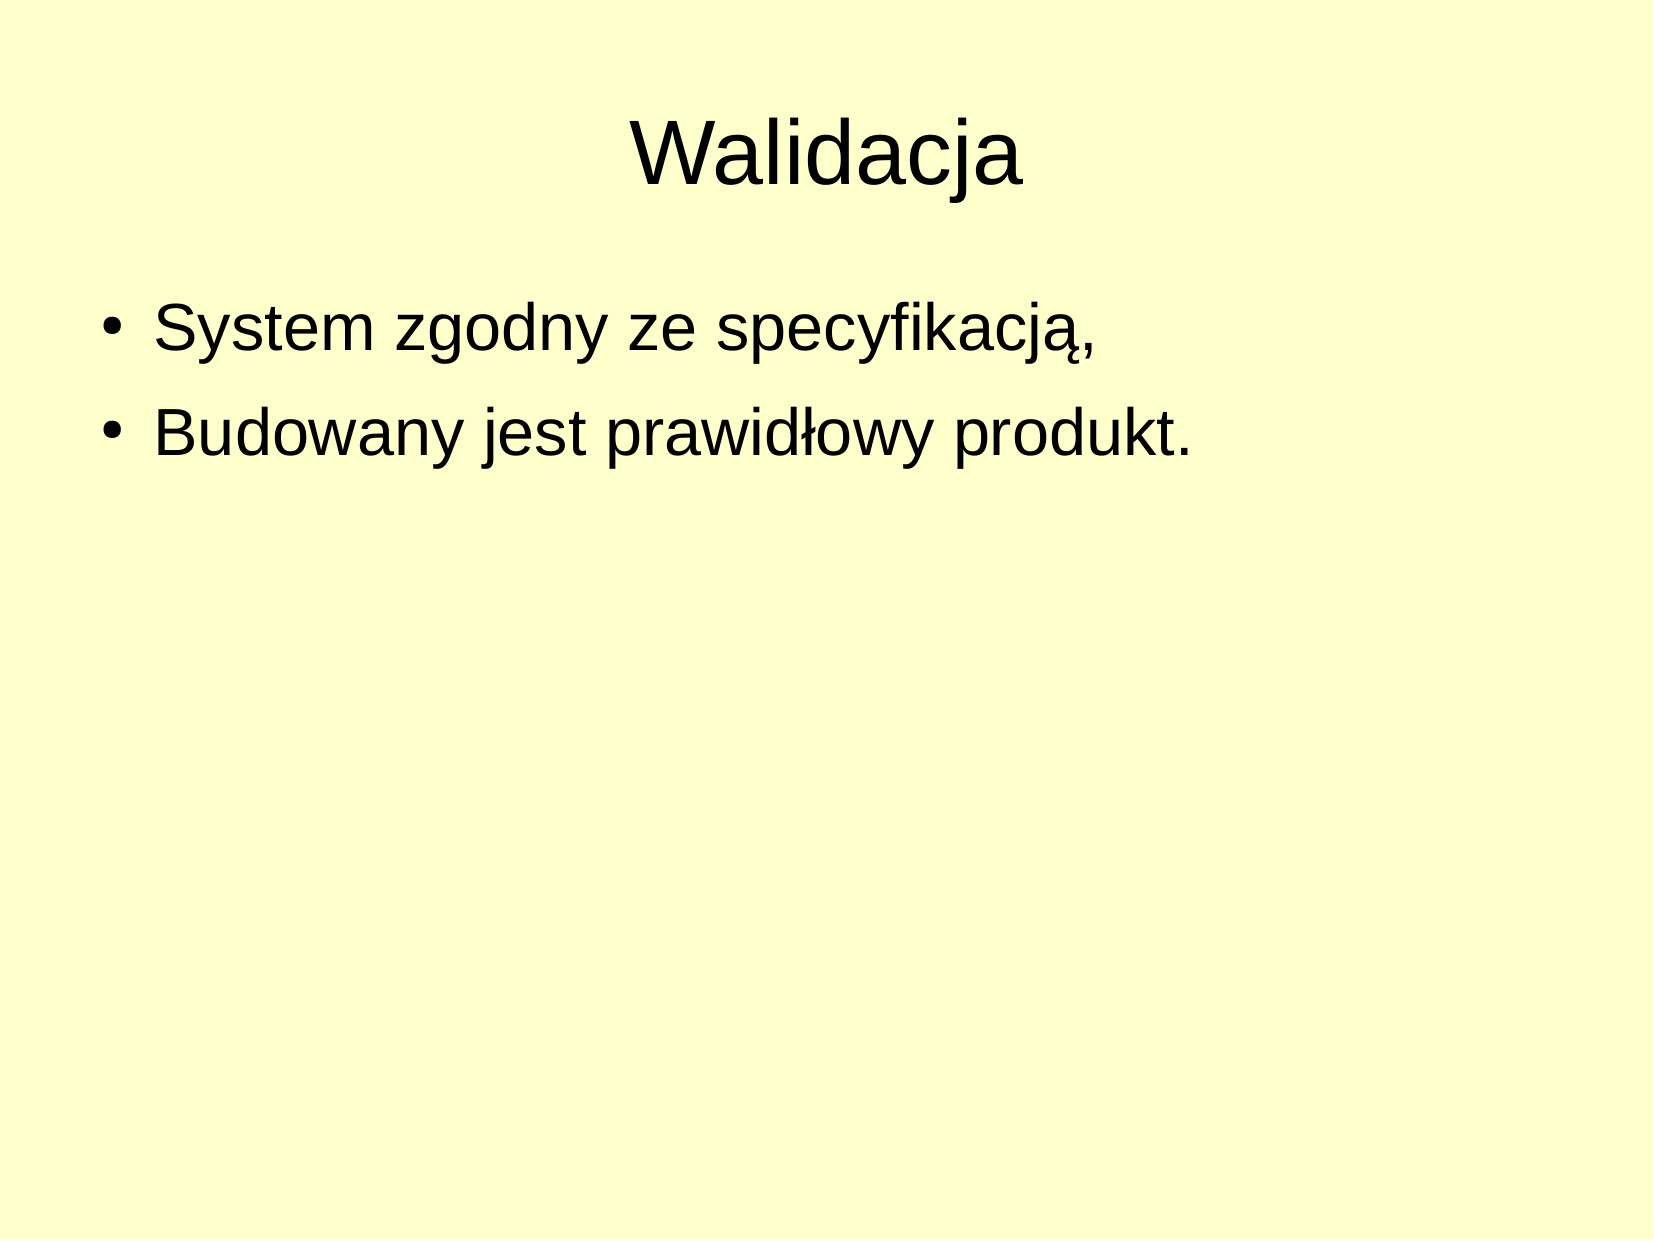

# Walidacja
System zgodny ze specyfikacją,
Budowany jest prawidłowy produkt.